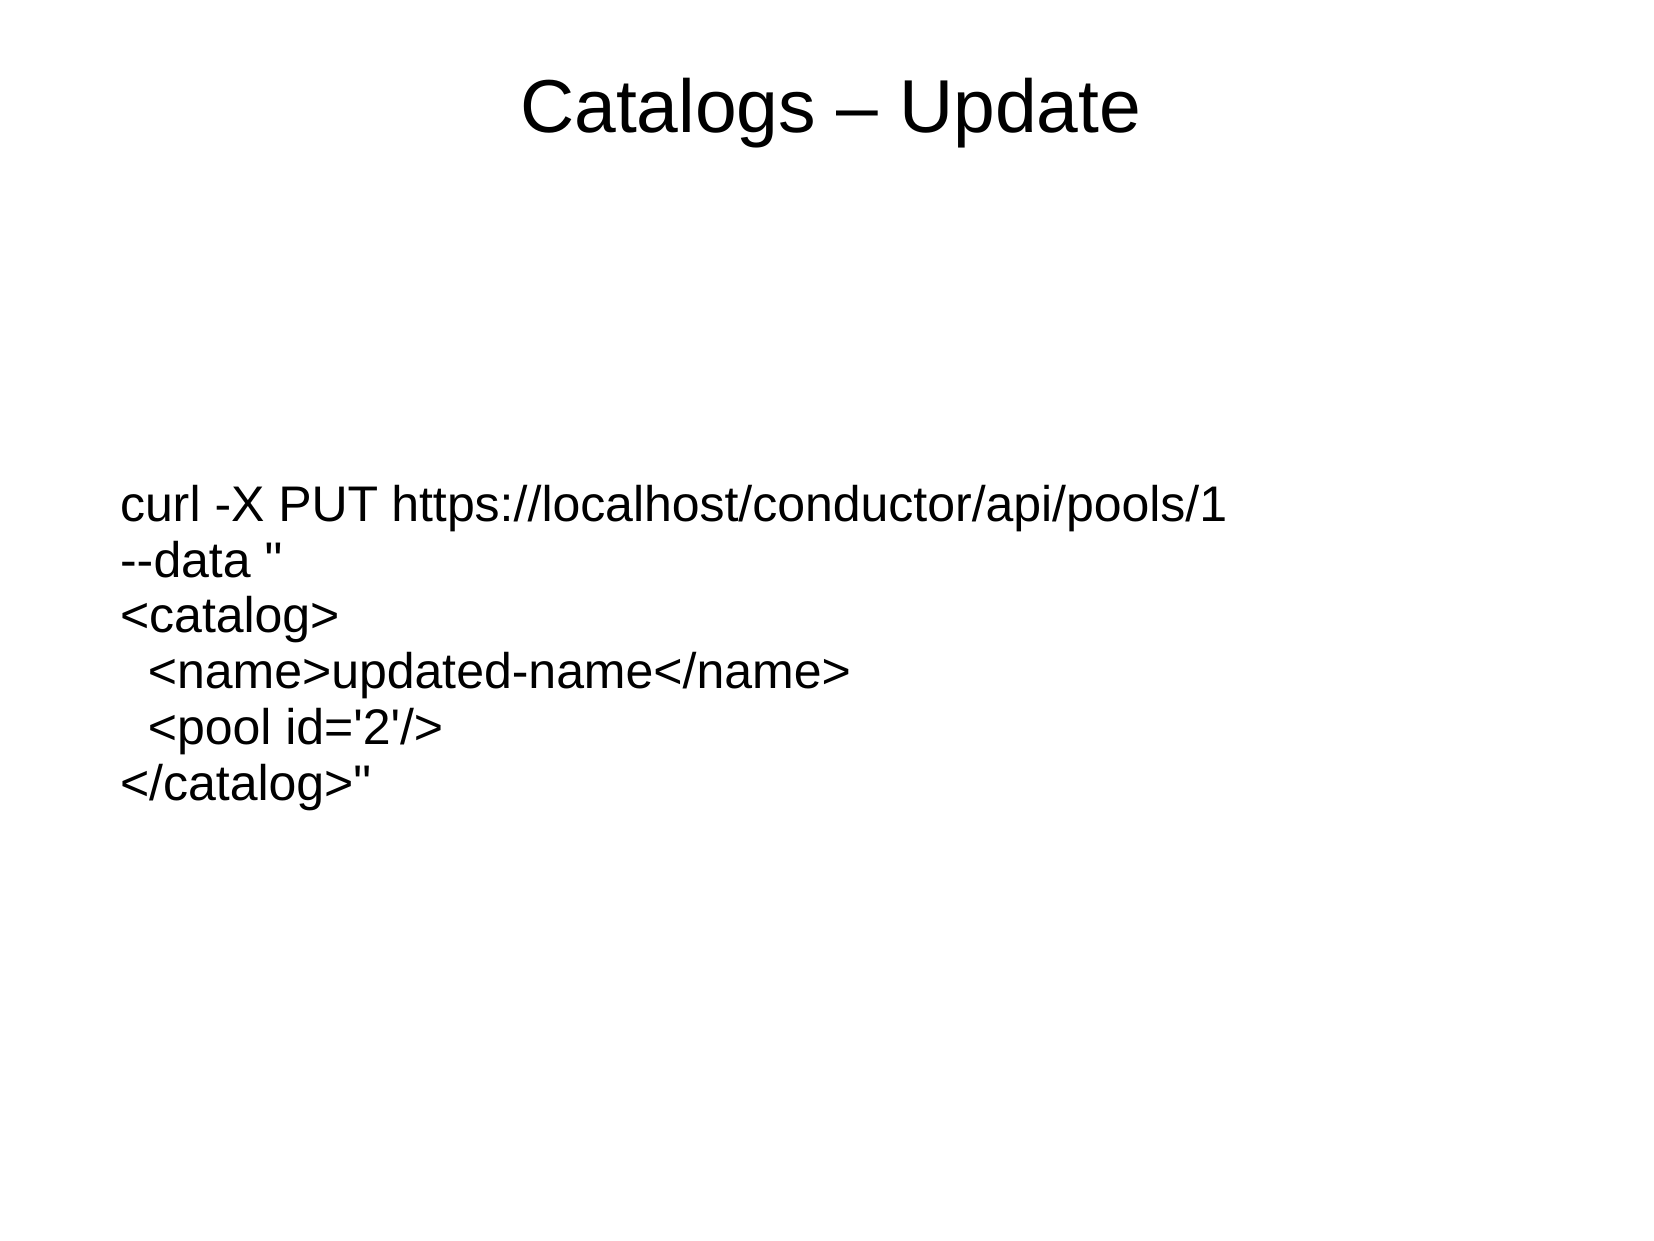

# Catalogs – Update
curl -X PUT https://localhost/conductor/api/pools/1
--data "
<catalog>
 <name>updated-name</name>
 <pool id='2'/>
</catalog>"